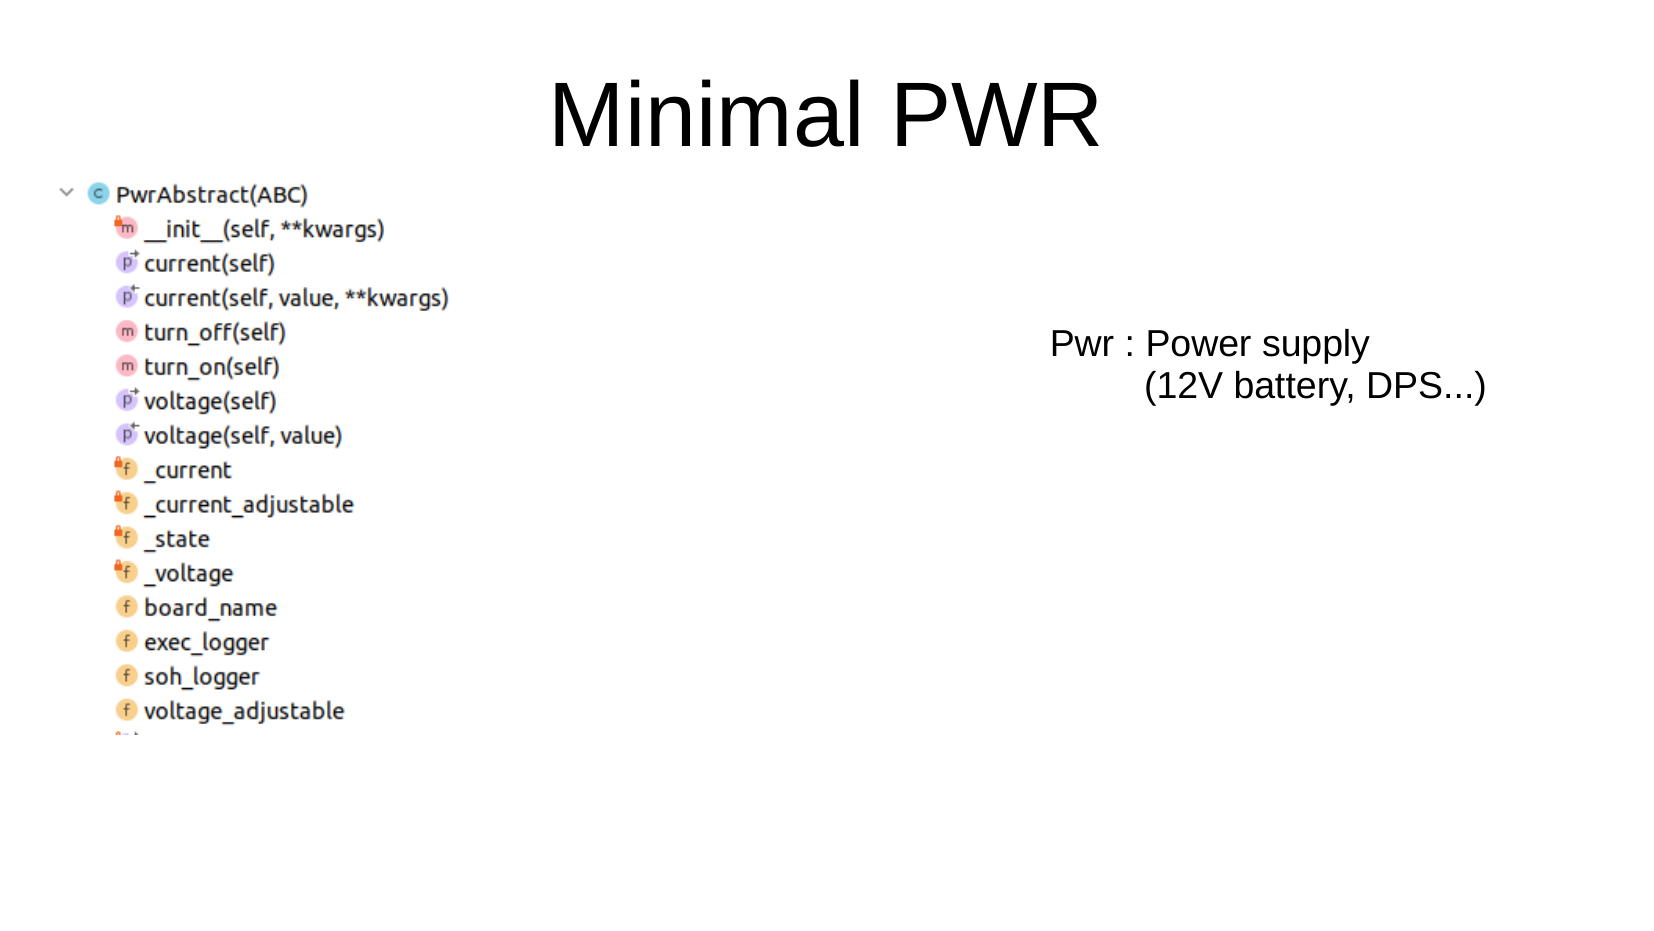

# Minimal PWR
Pwr : Power supply
 (12V battery, DPS...)